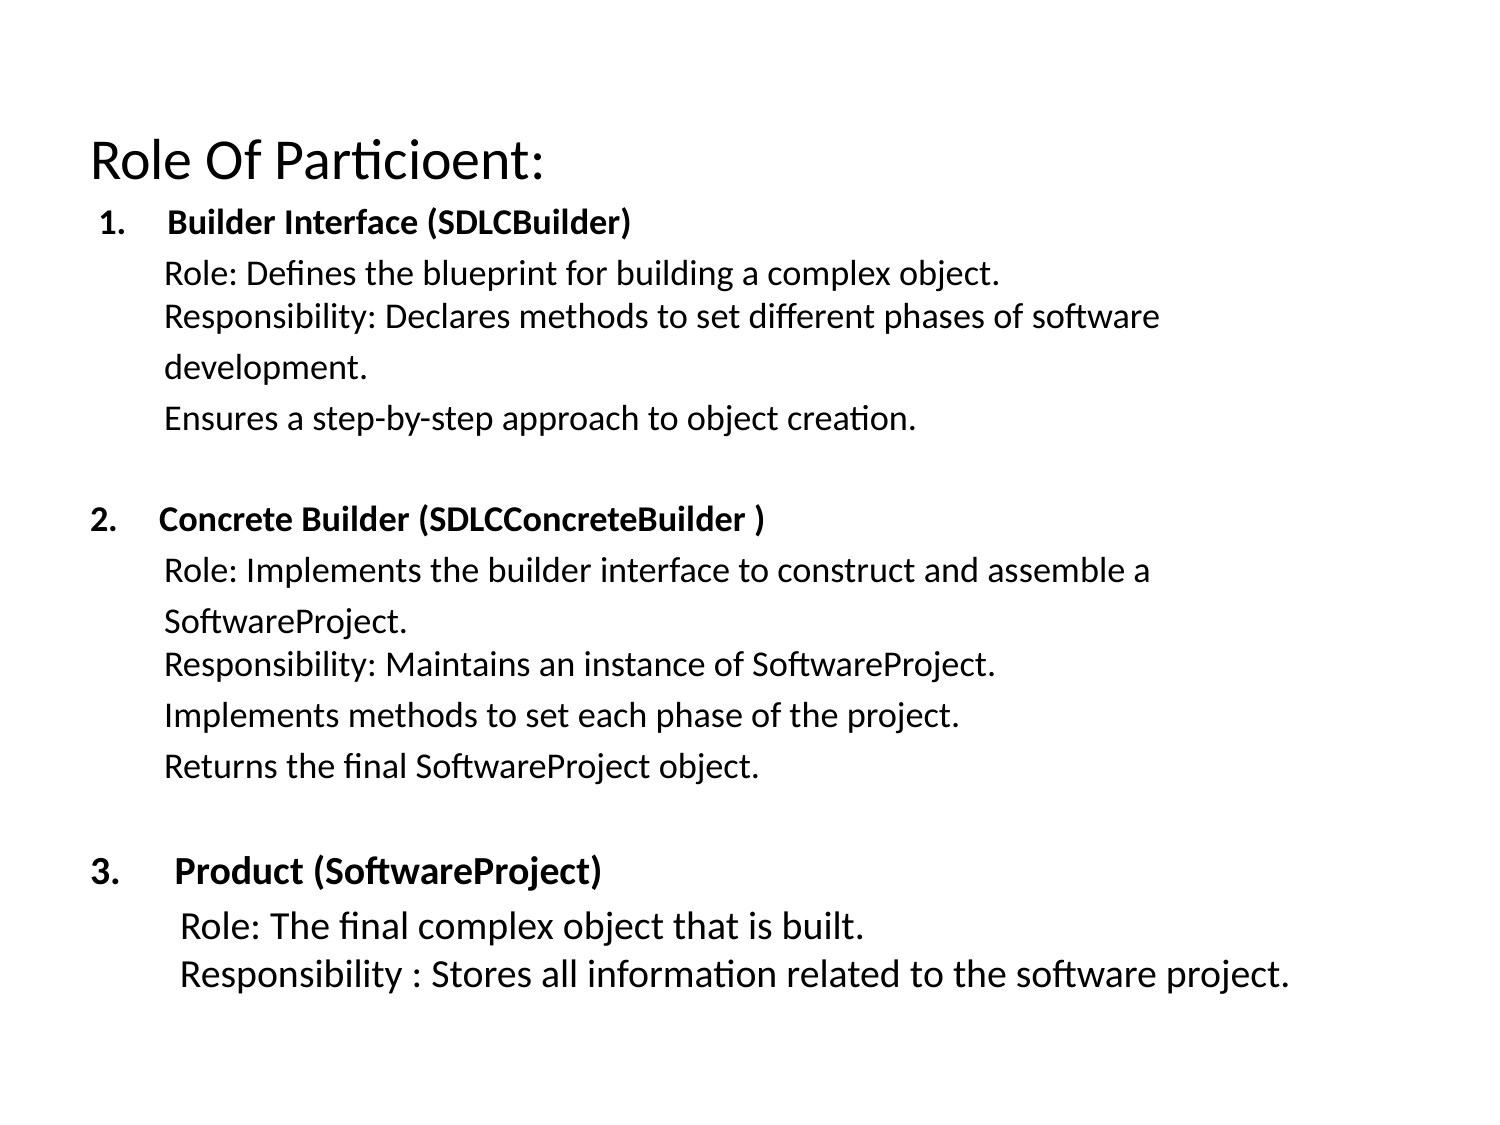

# Role Of Particioent:
 1. Builder Interface (SDLCBuilder)
 Role: Defines the blueprint for building a complex object.
 Responsibility: Declares methods to set different phases of software
 development.
 Ensures a step-by-step approach to object creation.
2. Concrete Builder (SDLCConcreteBuilder )
 Role: Implements the builder interface to construct and assemble a
 SoftwareProject.
 Responsibility: Maintains an instance of SoftwareProject.
 Implements methods to set each phase of the project.
 Returns the final SoftwareProject object.
3. Product (SoftwareProject)
 Role: The final complex object that is built.
 Responsibility : Stores all information related to the software project.